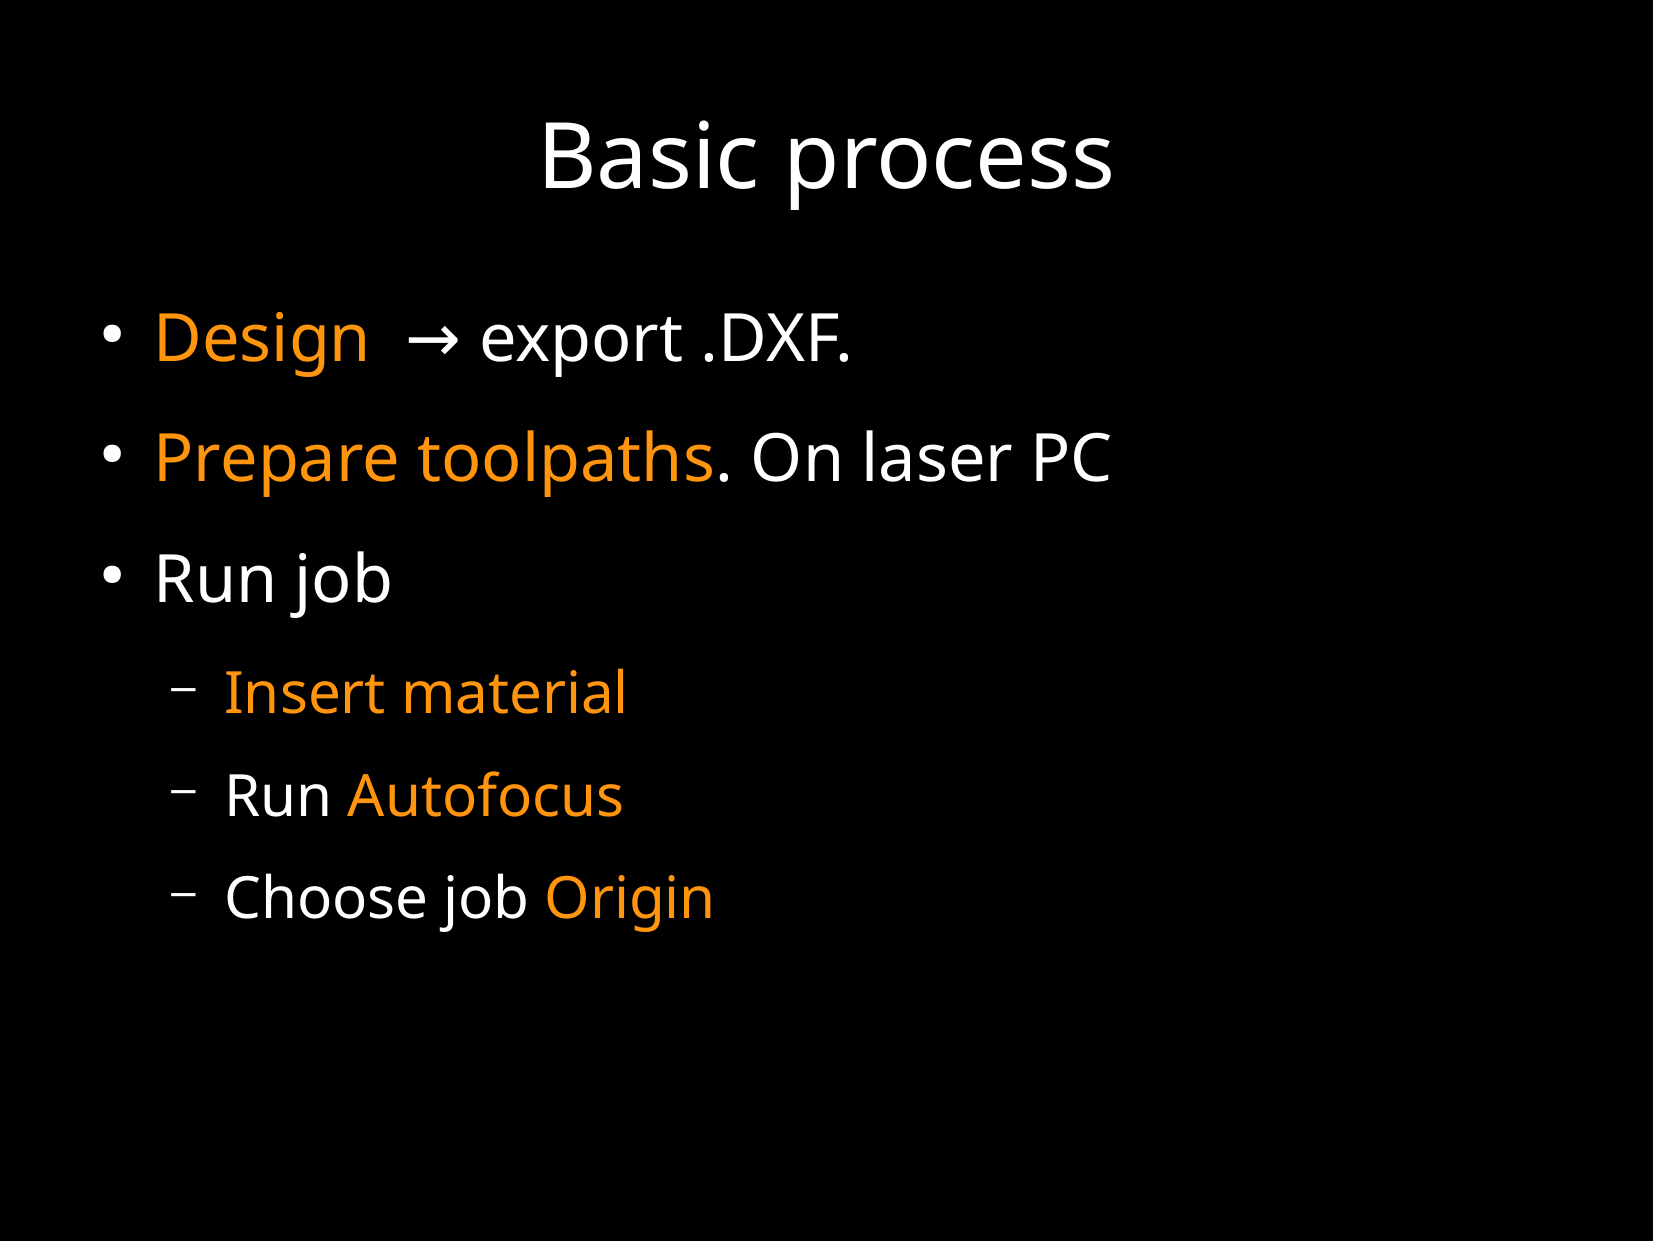

# Basic process
Design → export .DXF.
Prepare toolpaths. On laser PC
Run job
Insert material
Run Autofocus
Choose job Origin